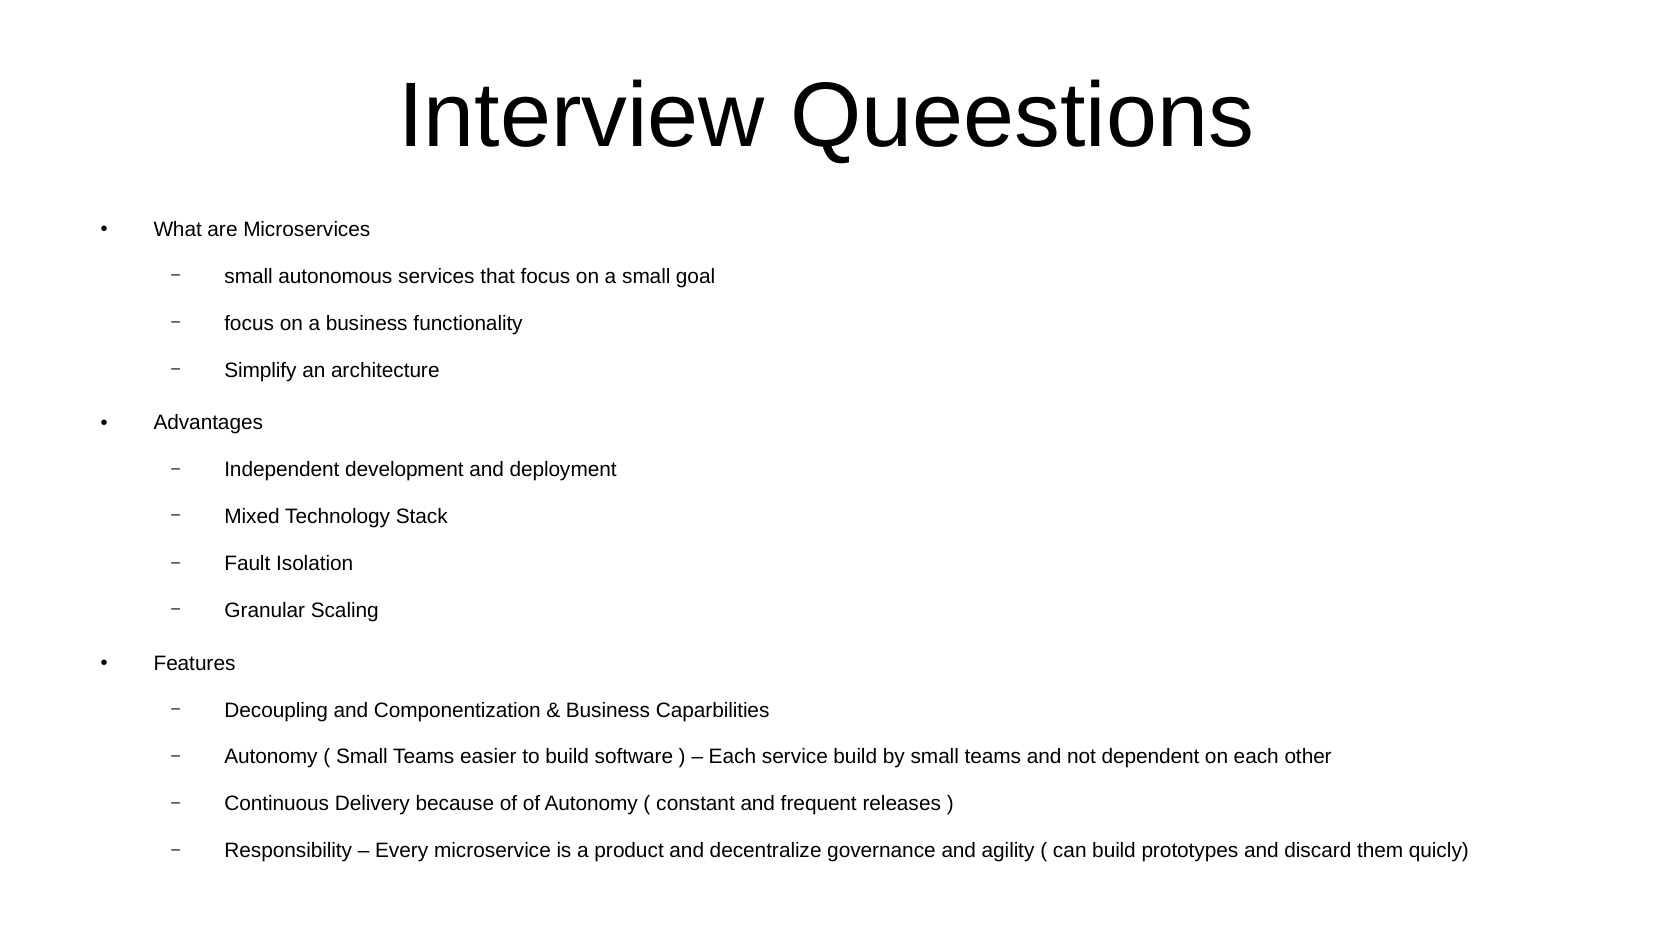

# Interview Queestions
What are Microservices
small autonomous services that focus on a small goal
focus on a business functionality
Simplify an architecture
Advantages
Independent development and deployment
Mixed Technology Stack
Fault Isolation
Granular Scaling
Features
Decoupling and Componentization & Business Caparbilities
Autonomy ( Small Teams easier to build software ) – Each service build by small teams and not dependent on each other
Continuous Delivery because of of Autonomy ( constant and frequent releases )
Responsibility – Every microservice is a product and decentralize governance and agility ( can build prototypes and discard them quicly)